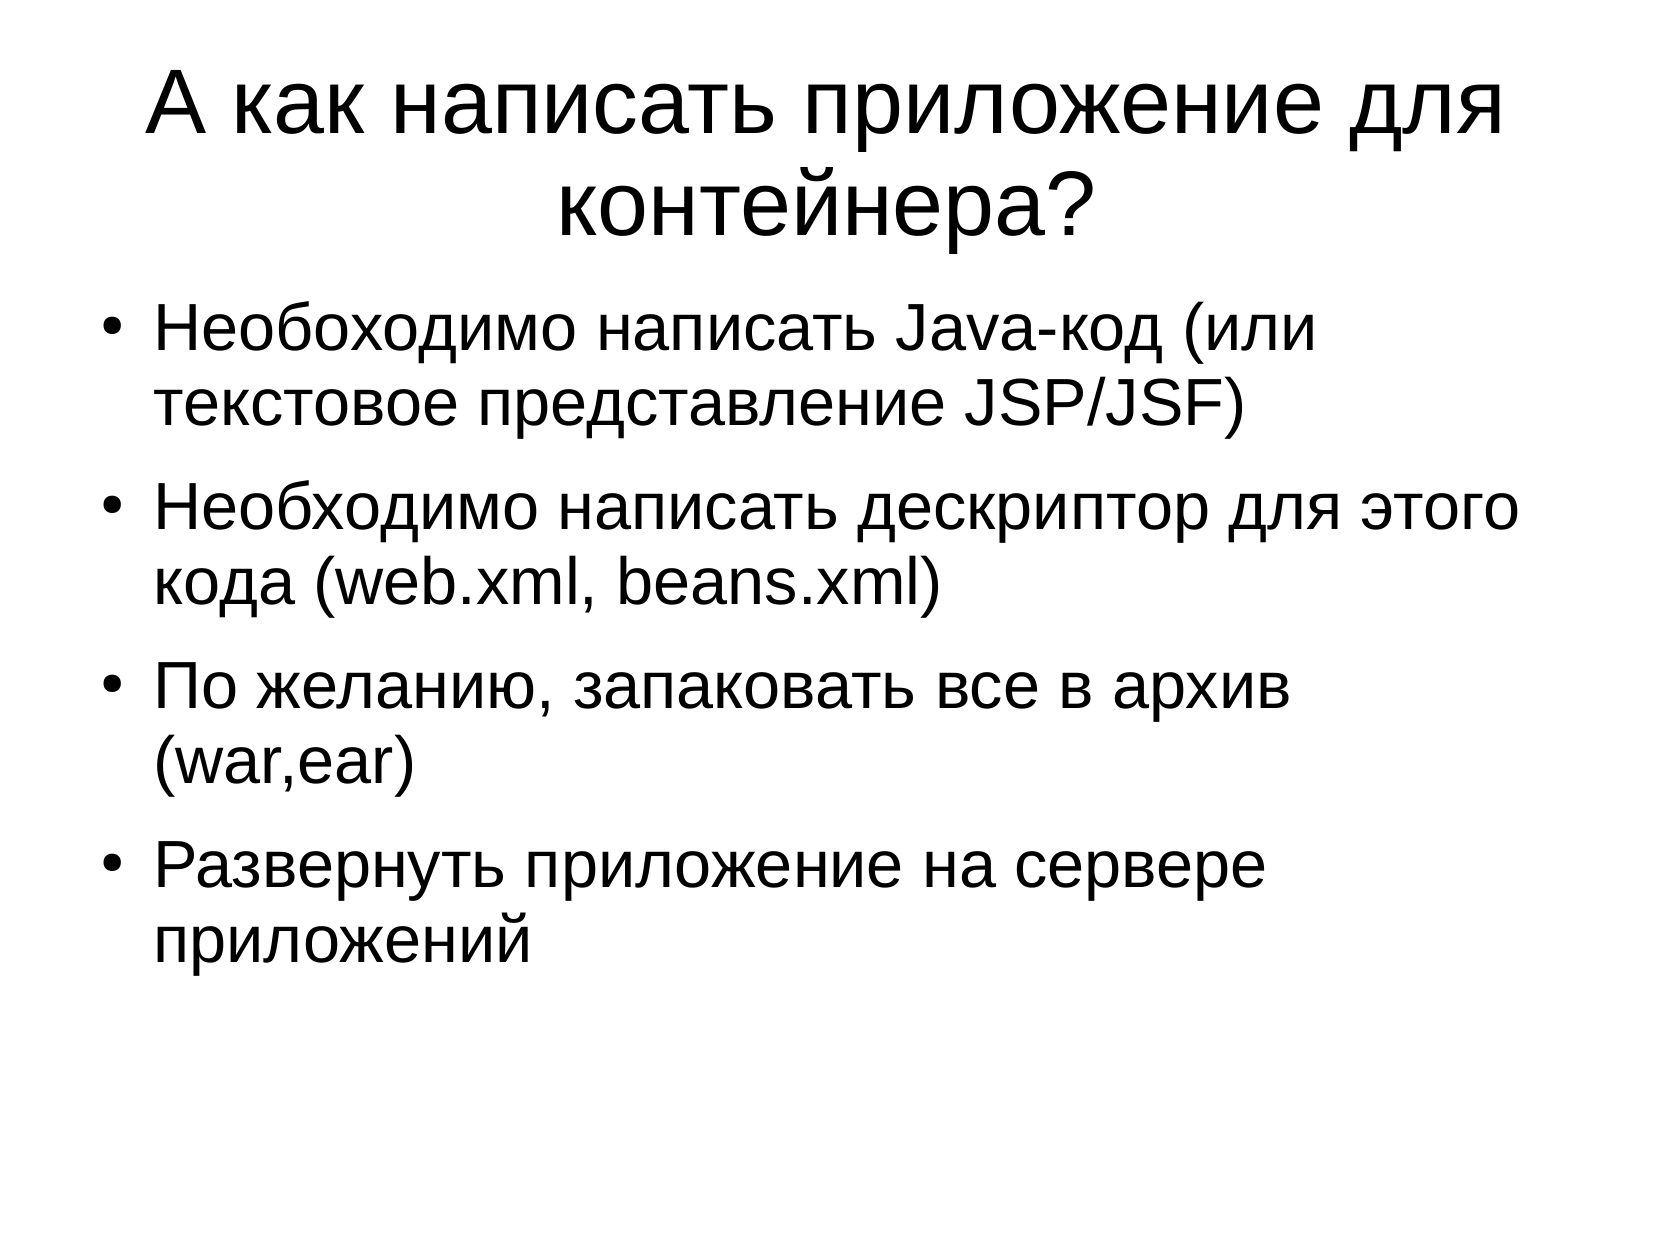

# А как написать приложение для контейнера?
Необоходимо написать Java-код (или текстовое представление JSP/JSF)
Необходимо написать дескриптор для этого кода (web.xml, beans.xml)
По желанию, запаковать все в архив (war,ear)
Развернуть приложение на сервере приложений